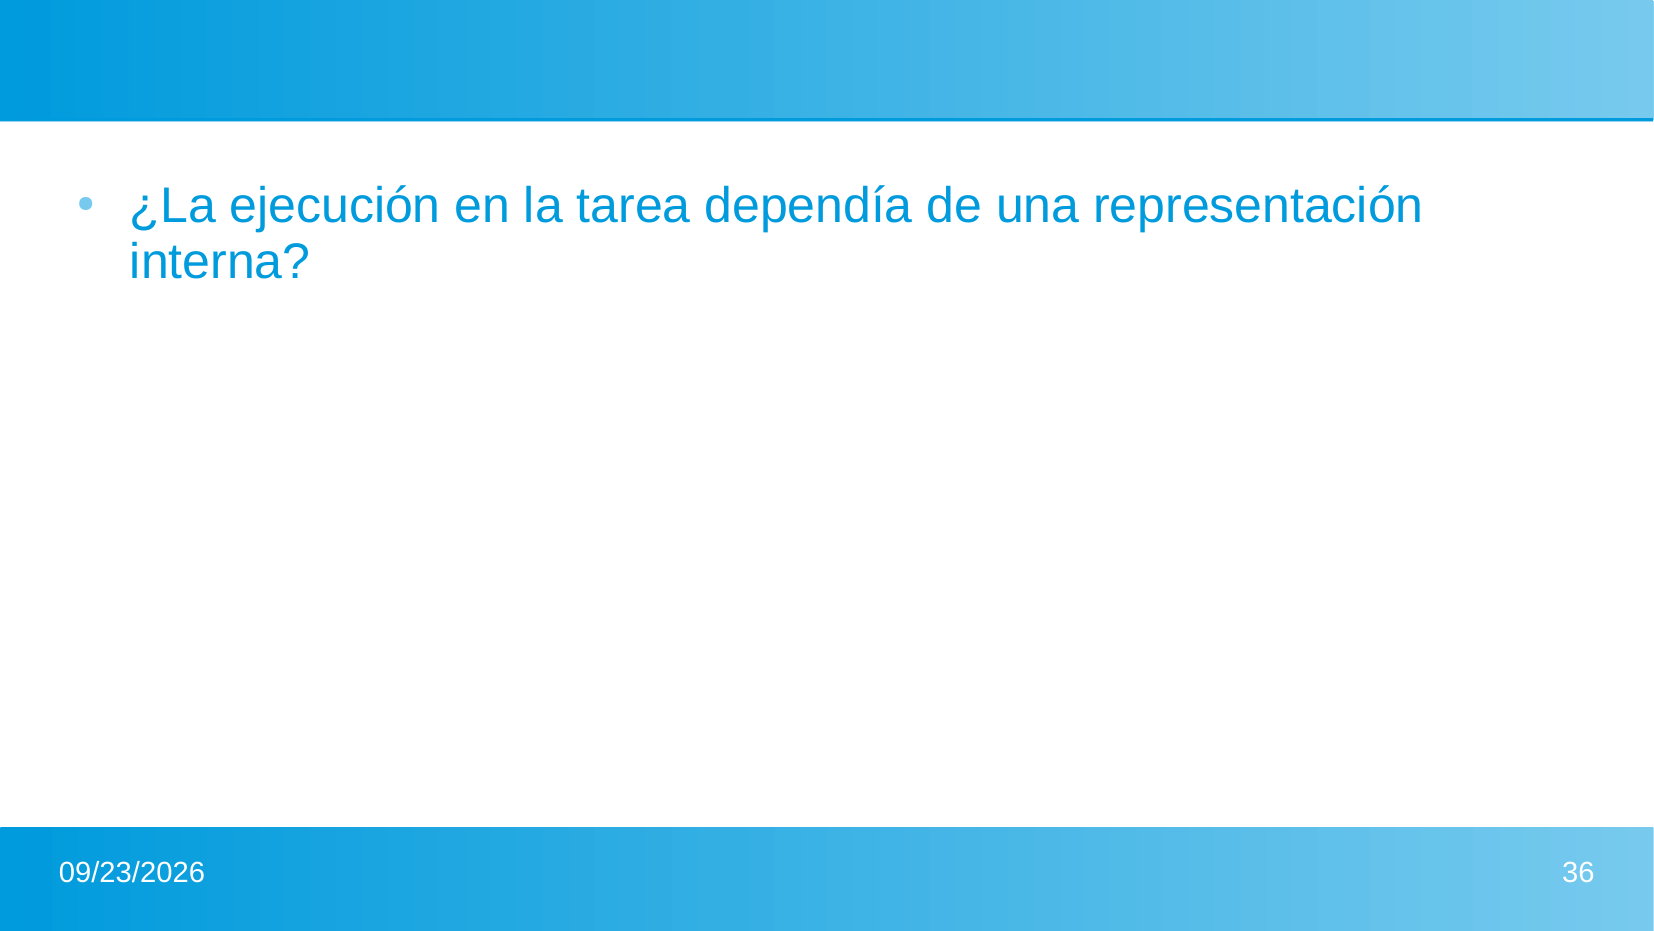

# ¿La ejecución en la tarea dependía de una representación interna?
36